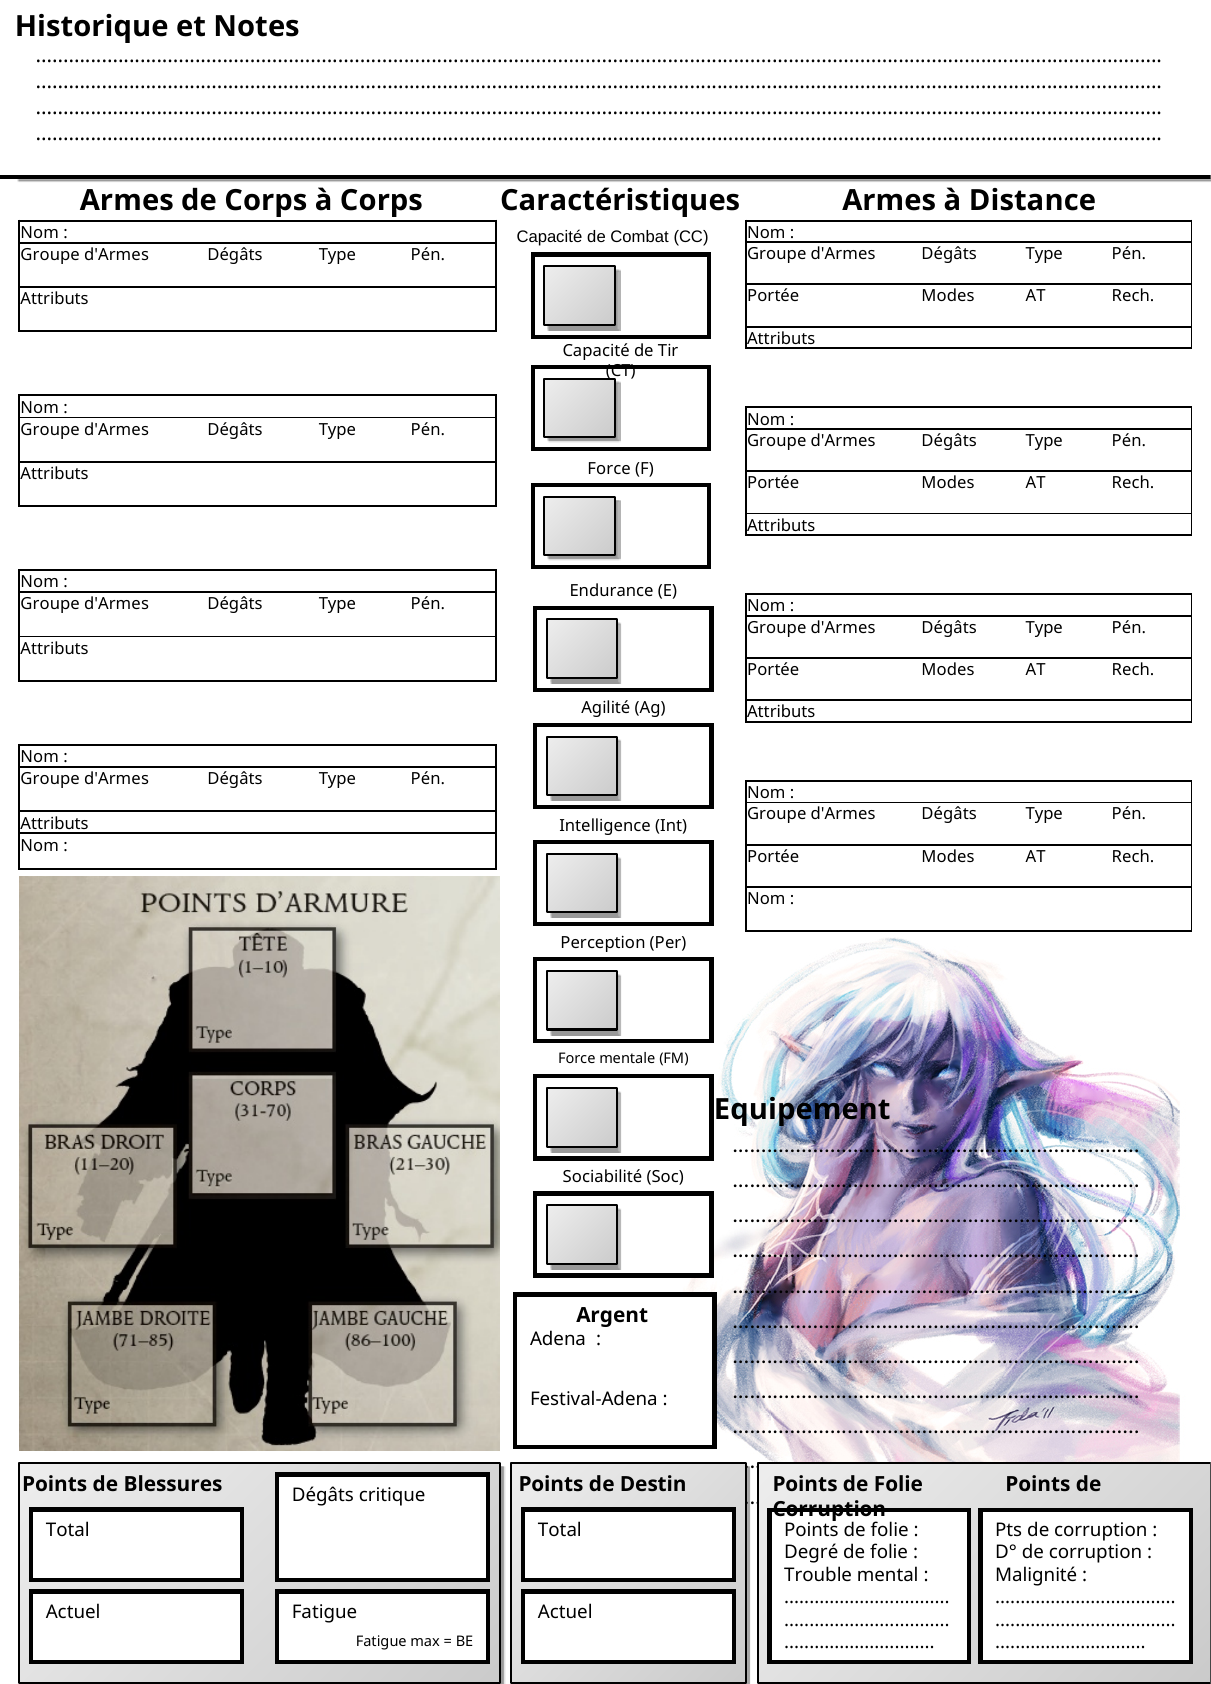

Historique et Notes
| |
| --- |
| ............................................................................................................................................................................................................. |
| --- |
| ............................................................................................................................................................................................................. |
| ............................................................................................................................................................................................................. |
| ............................................................................................................................................................................................................. |
Armes de Corps à Corps
Armes à Distance
Caractéristiques
Capacité de Tir (CT)
Force (F)
Endurance (E)
Agilité (Ag)
Intelligence (Int)
Perception (Per)
Force mentale (FM)
Sociabilité (Soc)
Capacité de Combat (CC)
| Nom : | | | |
| --- | --- | --- | --- |
| Groupe d'Armes | Dégâts | Type | Pén. |
| | | | |
| Attributs | | | |
| | | | |
| | | | |
| Nom : | | | |
| Groupe d'Armes | Dégâts | Type | Pén. |
| | | | |
| Attributs | | | |
| | | | |
| | | | |
| Nom : | | | |
| Groupe d'Armes | Dégâts | Type | Pén. |
| | | | |
| Attributs | | | |
| | | | |
| | | | |
| Nom : | | | |
| Groupe d'Armes | Dégâts | Type | Pén. |
| | | | |
| Attributs | | | |
| Nom : | | | |
| Nom : | | | |
| --- | --- | --- | --- |
| Groupe d'Armes | Dégâts | Type | Pén. |
| | | | |
| Portée | Modes | AT | Rech. |
| | | | |
| Attributs | | | |
| | | | |
| Nom : | | | |
| Groupe d'Armes | Dégâts | Type | Pén. |
| | | | |
| Portée | Modes | AT | Rech. |
| | | | |
| Attributs | | | |
| | | | |
| Nom : | | | |
| Groupe d'Armes | Dégâts | Type | Pén. |
| | | | |
| Portée | Modes | AT | Rech. |
| | | | |
| Attributs | | | |
| | | | |
| Nom : | | | |
| Groupe d'Armes | Dégâts | Type | Pén. |
| | | | |
| Portée | Modes | AT | Rech. |
| | | | |
| Nom : | | | |
Equipement
| ....................................................................... |
| --- |
| ....................................................................... |
| ....................................................................... |
| ....................................................................... |
| ....................................................................... |
| ....................................................................... |
| ....................................................................... |
| ....................................................................... |
| ....................................................................... |
| ....................................................................... |
| ....................................................................... |
Argent
Adena :
Festival-Adena :
Points de Blessures
Points de Destin
Points de Folie Points de Corruption
Dégâts critique
Total
Total
Points de folie :
Degré de folie :
Trouble mental :
................................................................................................
Pts de corruption :
D° de corruption :
Malignité :
......................................................................................................
Actuel
Fatigue
Fatigue max = BE
Actuel